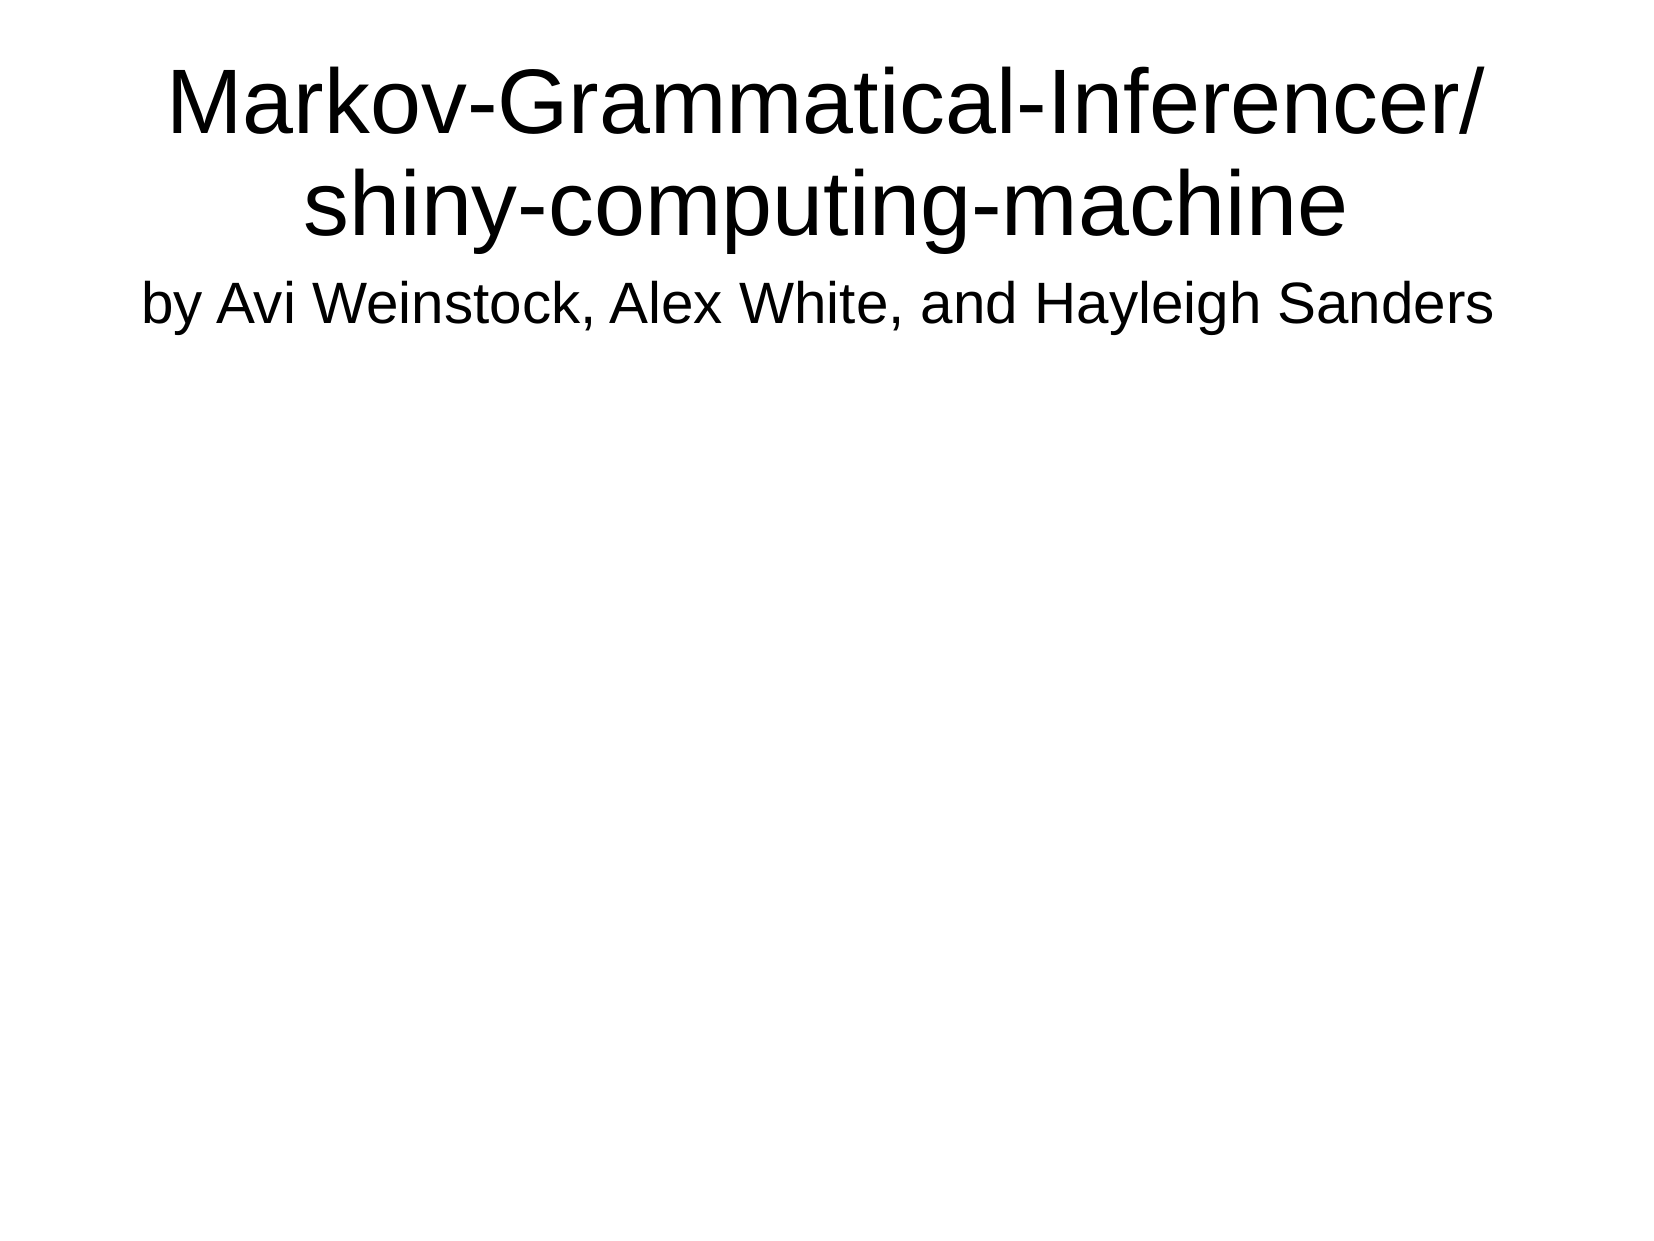

by Avi Weinstock, Alex White, and Hayleigh Sanders
# Markov-Grammatical-Inferencer/shiny-computing-machine